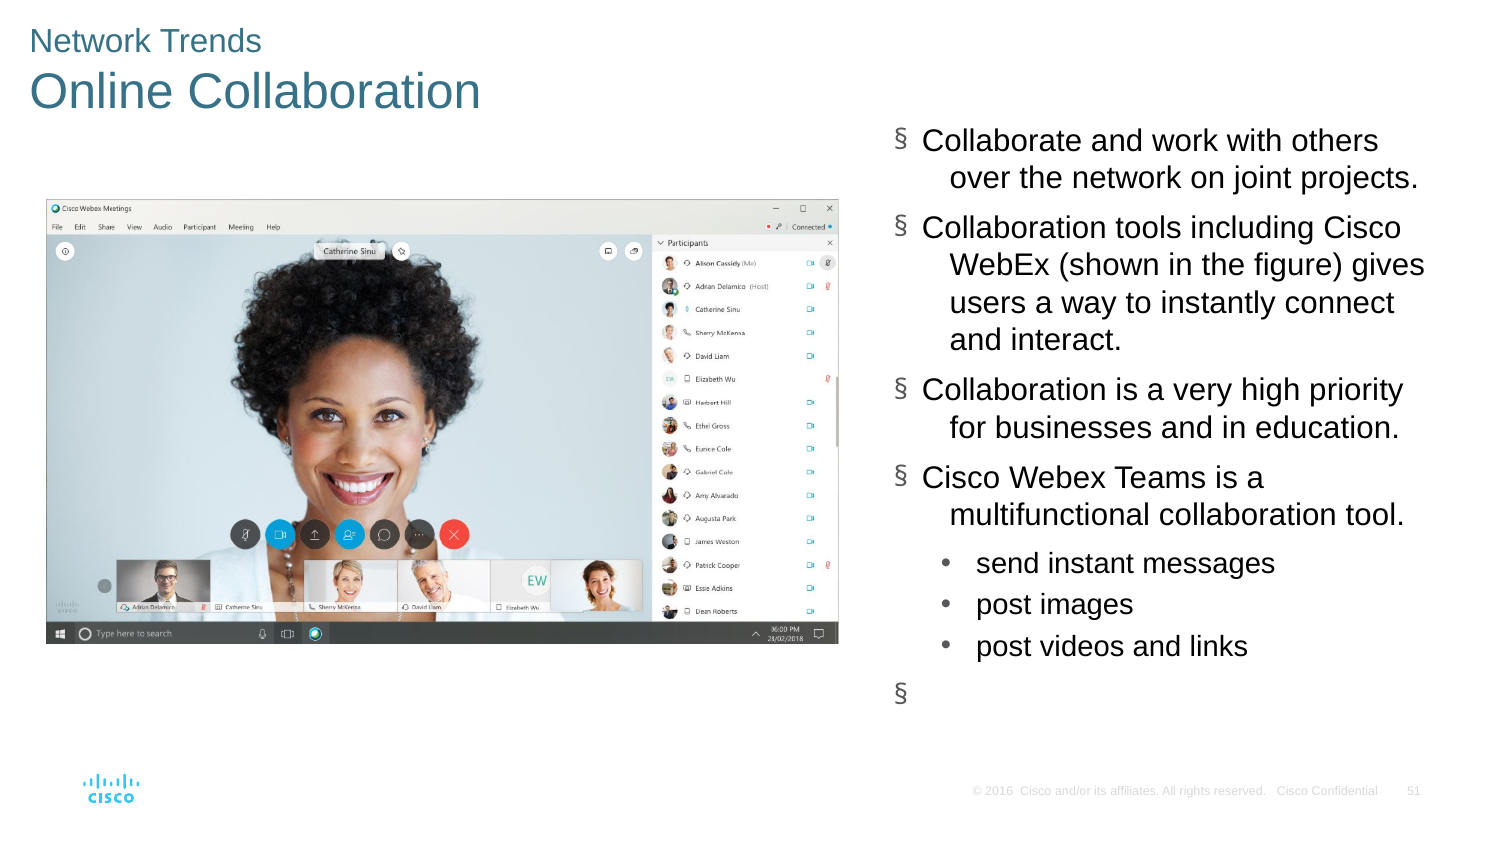

# Network Trends Online Collaboration
Collaborate and work with others over the network on joint projects.
Collaboration tools including Cisco WebEx (shown in the figure) gives users a way to instantly connect and interact.
Collaboration is a very high priority for businesses and in education.
Cisco Webex Teams is a multifunctional collaboration tool.
send instant messages
post images
post videos and links